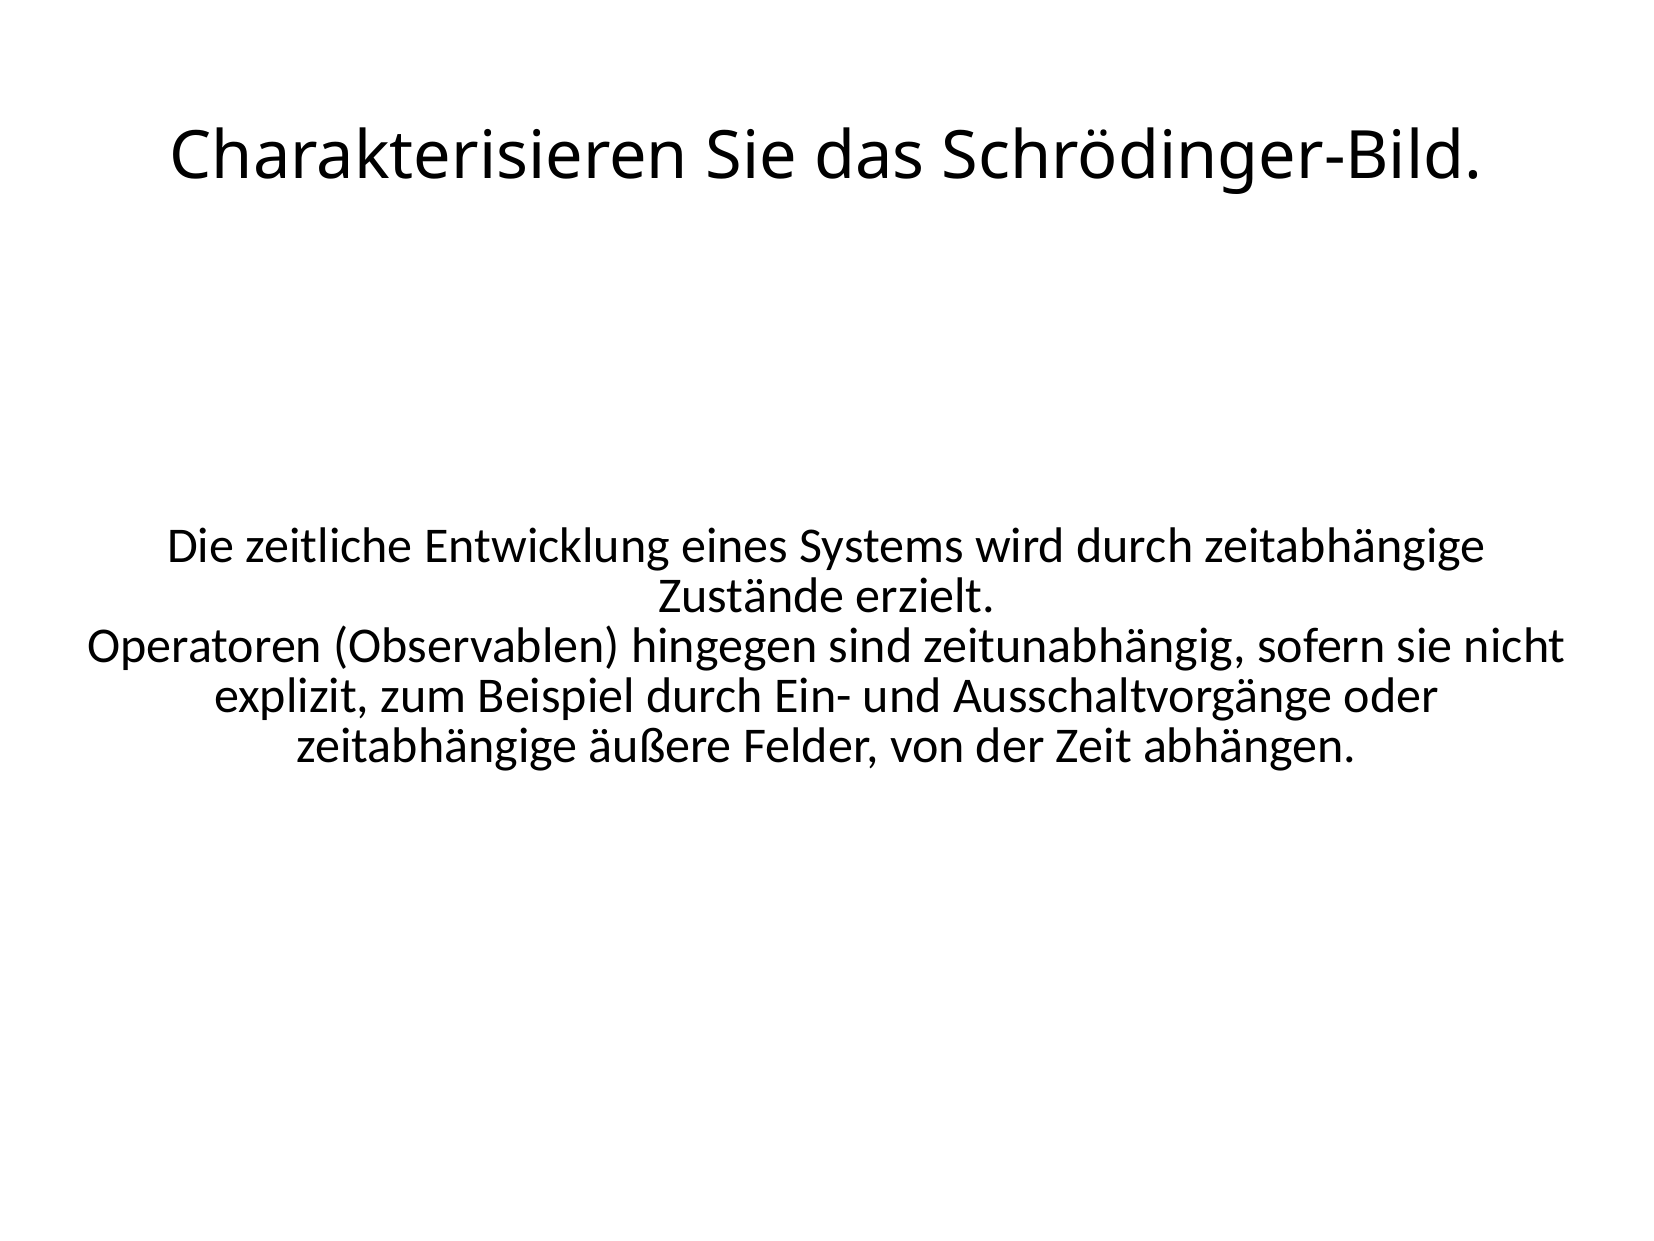

# Charakterisieren Sie das Schrödinger-Bild.
Die zeitliche Entwicklung eines Systems wird durch zeitabhängige Zustände erzielt.
Operatoren (Observablen) hingegen sind zeitunabhängig, sofern sie nicht explizit, zum Beispiel durch Ein- und Ausschaltvorgänge oder zeitabhängige äußere Felder, von der Zeit abhängen.